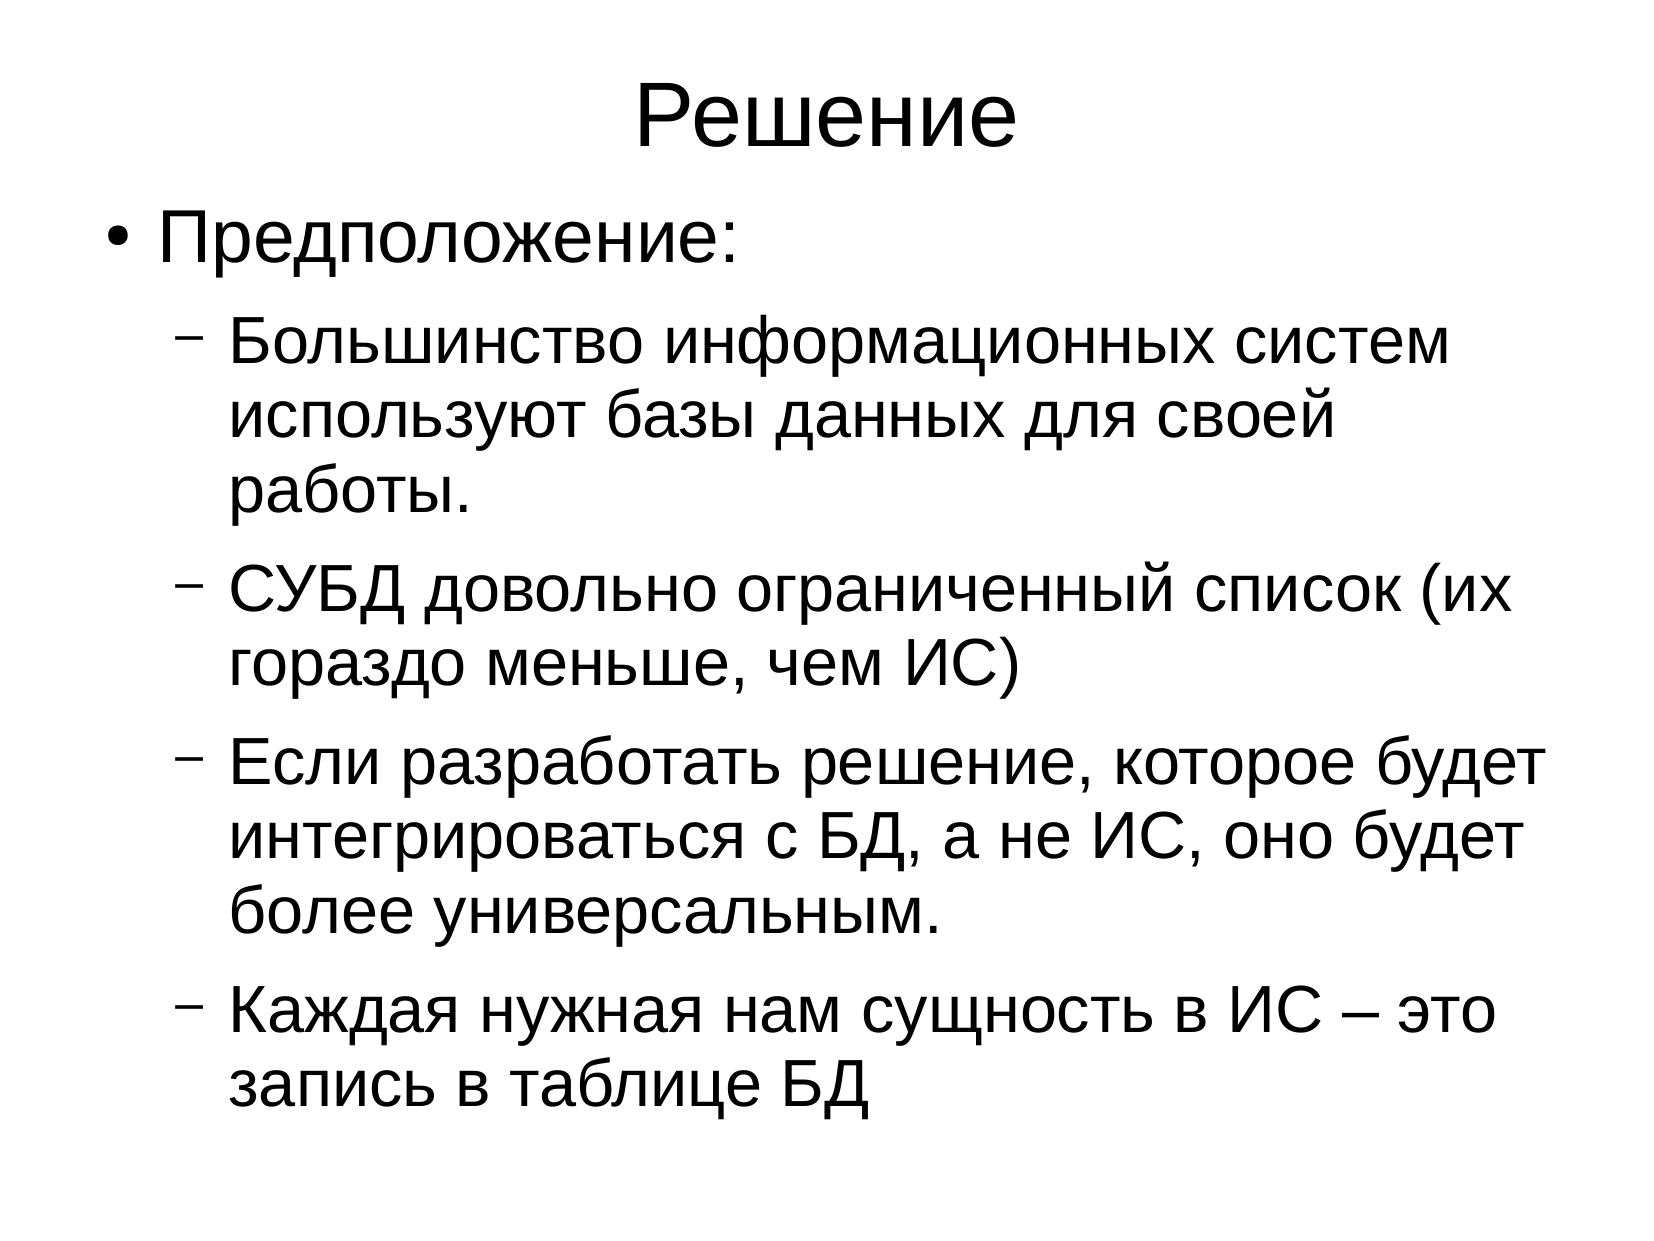

# Решение
Предположение:
Большинство информационных систем используют базы данных для своей работы.
СУБД довольно ограниченный список (их гораздо меньше, чем ИС)
Если разработать решение, которое будет интегрироваться с БД, а не ИС, оно будет более универсальным.
Каждая нужная нам сущность в ИС – это запись в таблице БД